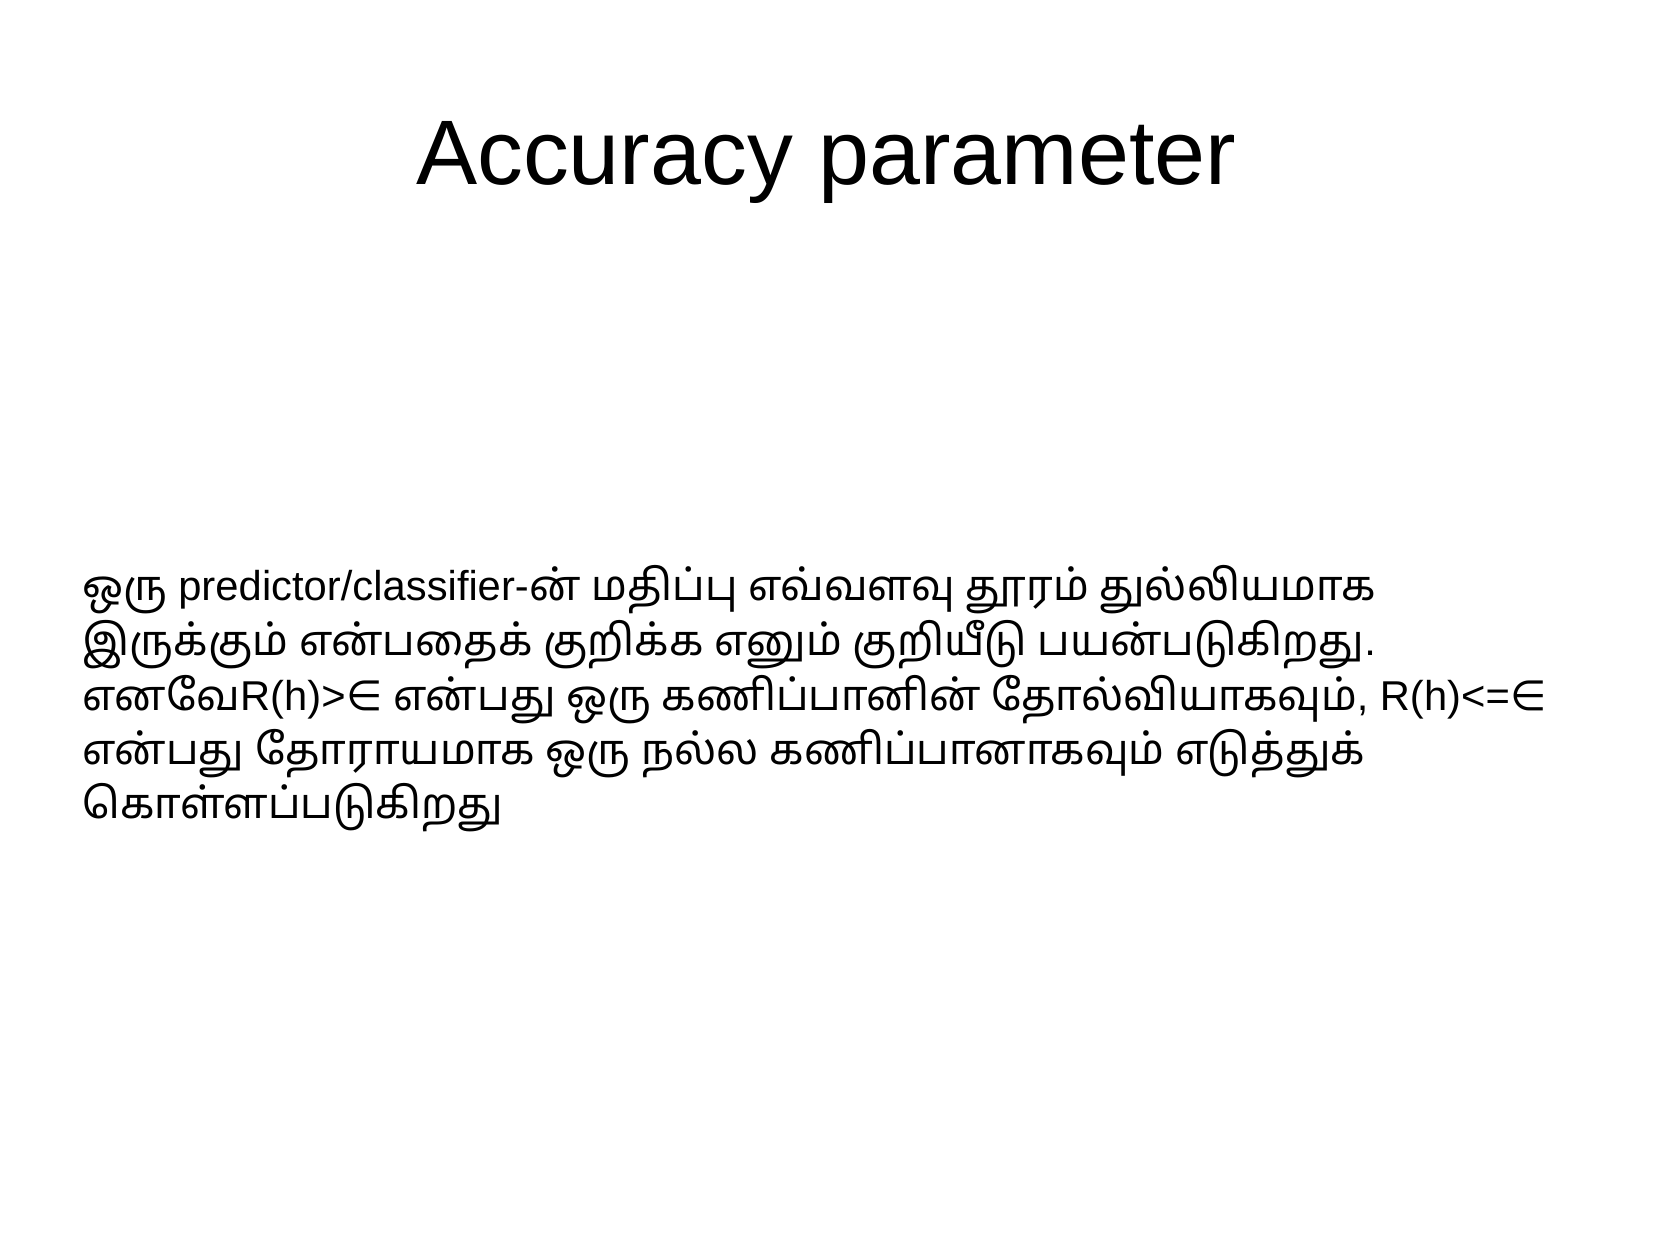

# Accuracy parameter
ஒரு predictor/classifier-ன் மதிப்பு எவ்வளவு தூரம் துல்லியமாக இருக்கும் என்பதைக் குறிக்க எனும் குறியீடு பயன்படுகிறது. எனவேR(h)>∈ என்பது ஒரு கணிப்பானின் தோல்வியாகவும், R(h)<=∈ என்பது தோராயமாக ஒரு நல்ல கணிப்பானாகவும் எடுத்துக் கொள்ளப்படுகிறது